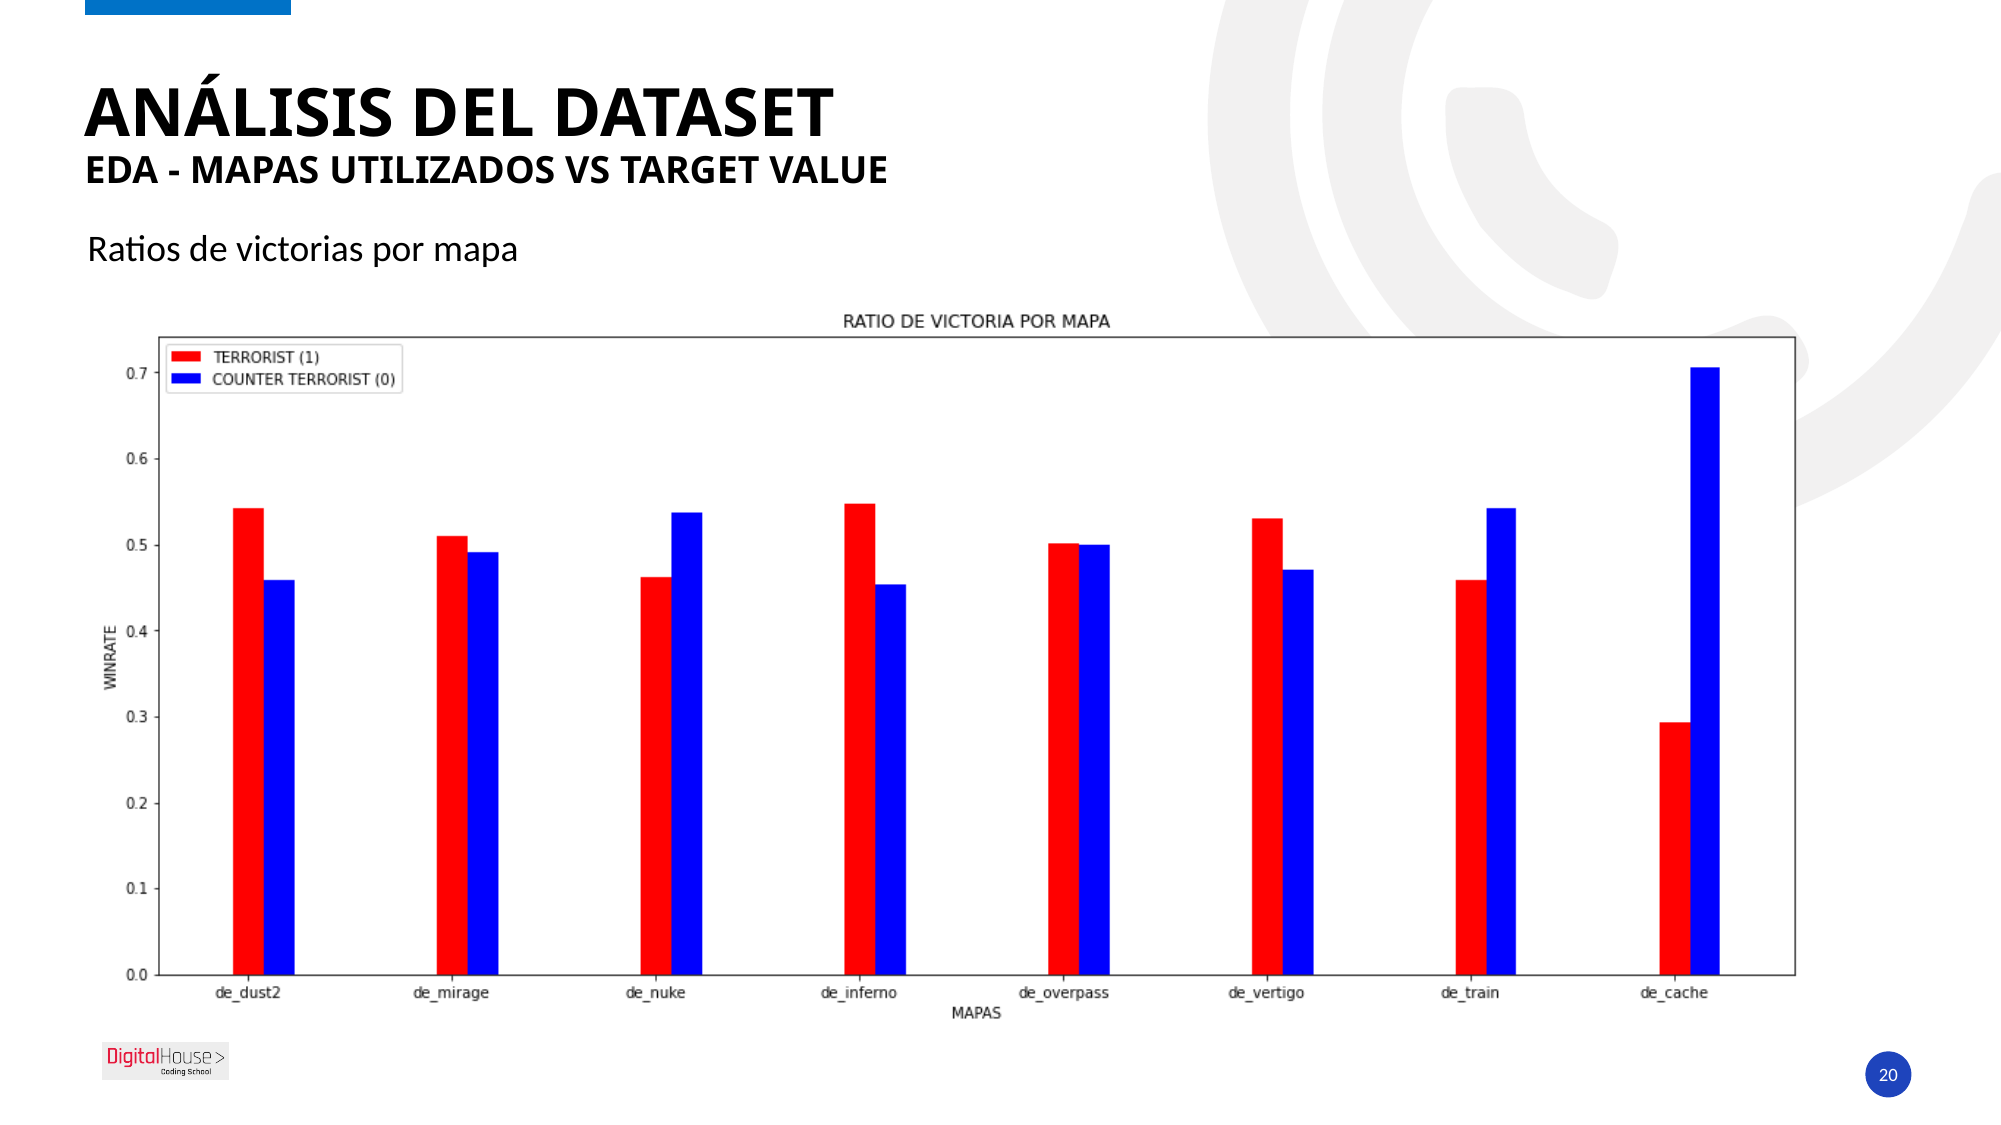

# ANÁLISIS DEL DATASET eda - mapas utilizados VS TARGET VALUE
Ratios de victorias por mapa